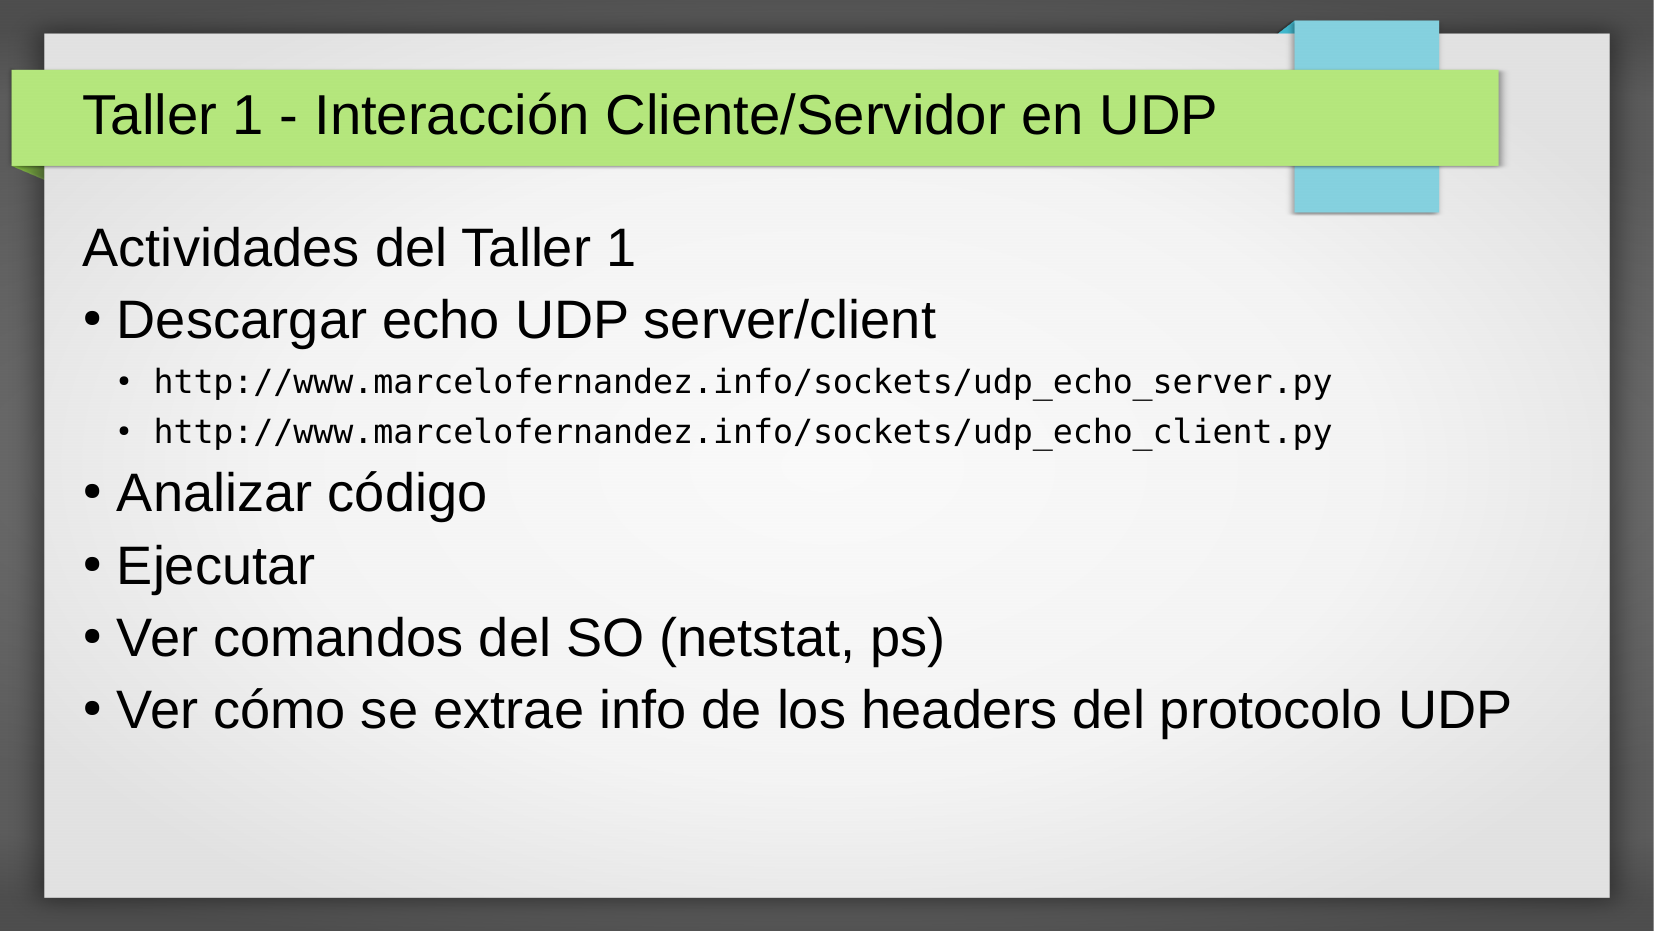

# Taller 1 - Interacción Cliente/Servidor en UDP
Actividades del Taller 1
 Descargar echo UDP server/client
http://www.marcelofernandez.info/sockets/udp_echo_server.py
http://www.marcelofernandez.info/sockets/udp_echo_client.py
 Analizar código
 Ejecutar
 Ver comandos del SO (netstat, ps)
 Ver cómo se extrae info de los headers del protocolo UDP